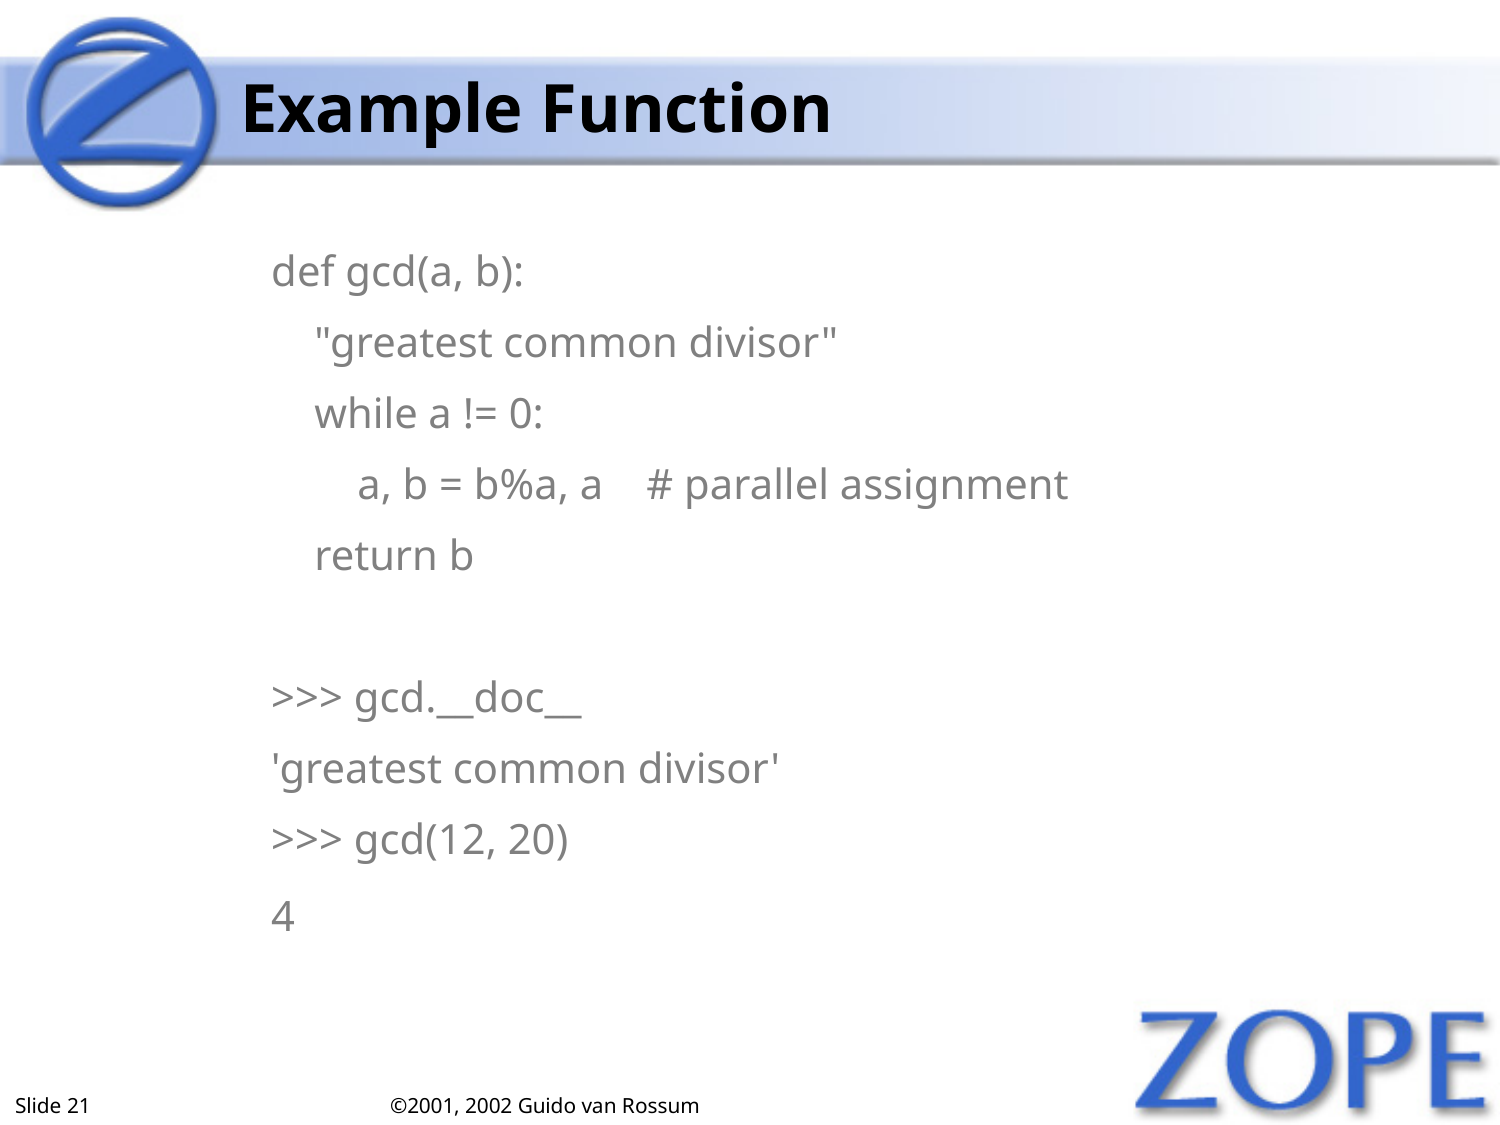

# Example Function
def gcd(a, b):
 "greatest common divisor"
 while a != 0:
 a, b = b%a, a # parallel assignment
 return b
>>> gcd.__doc__
'greatest common divisor'
>>> gcd(12, 20)
4